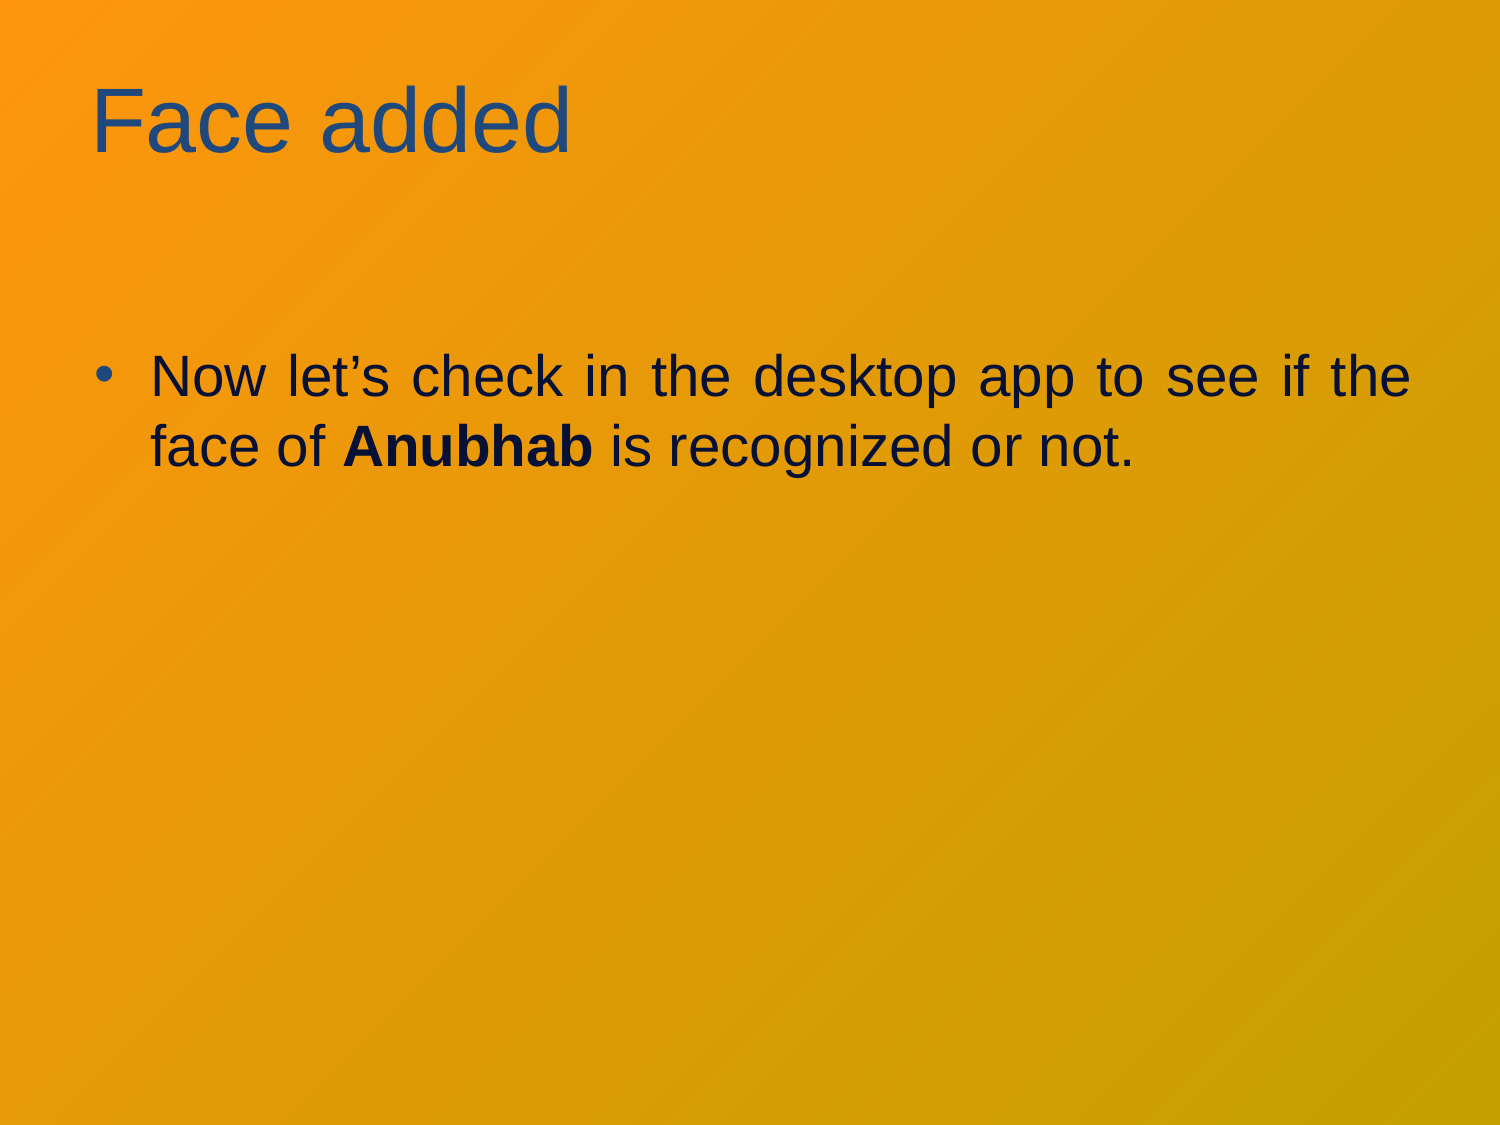

# Face added
Now let’s check in the desktop app to see if the face of Anubhab is recognized or not.